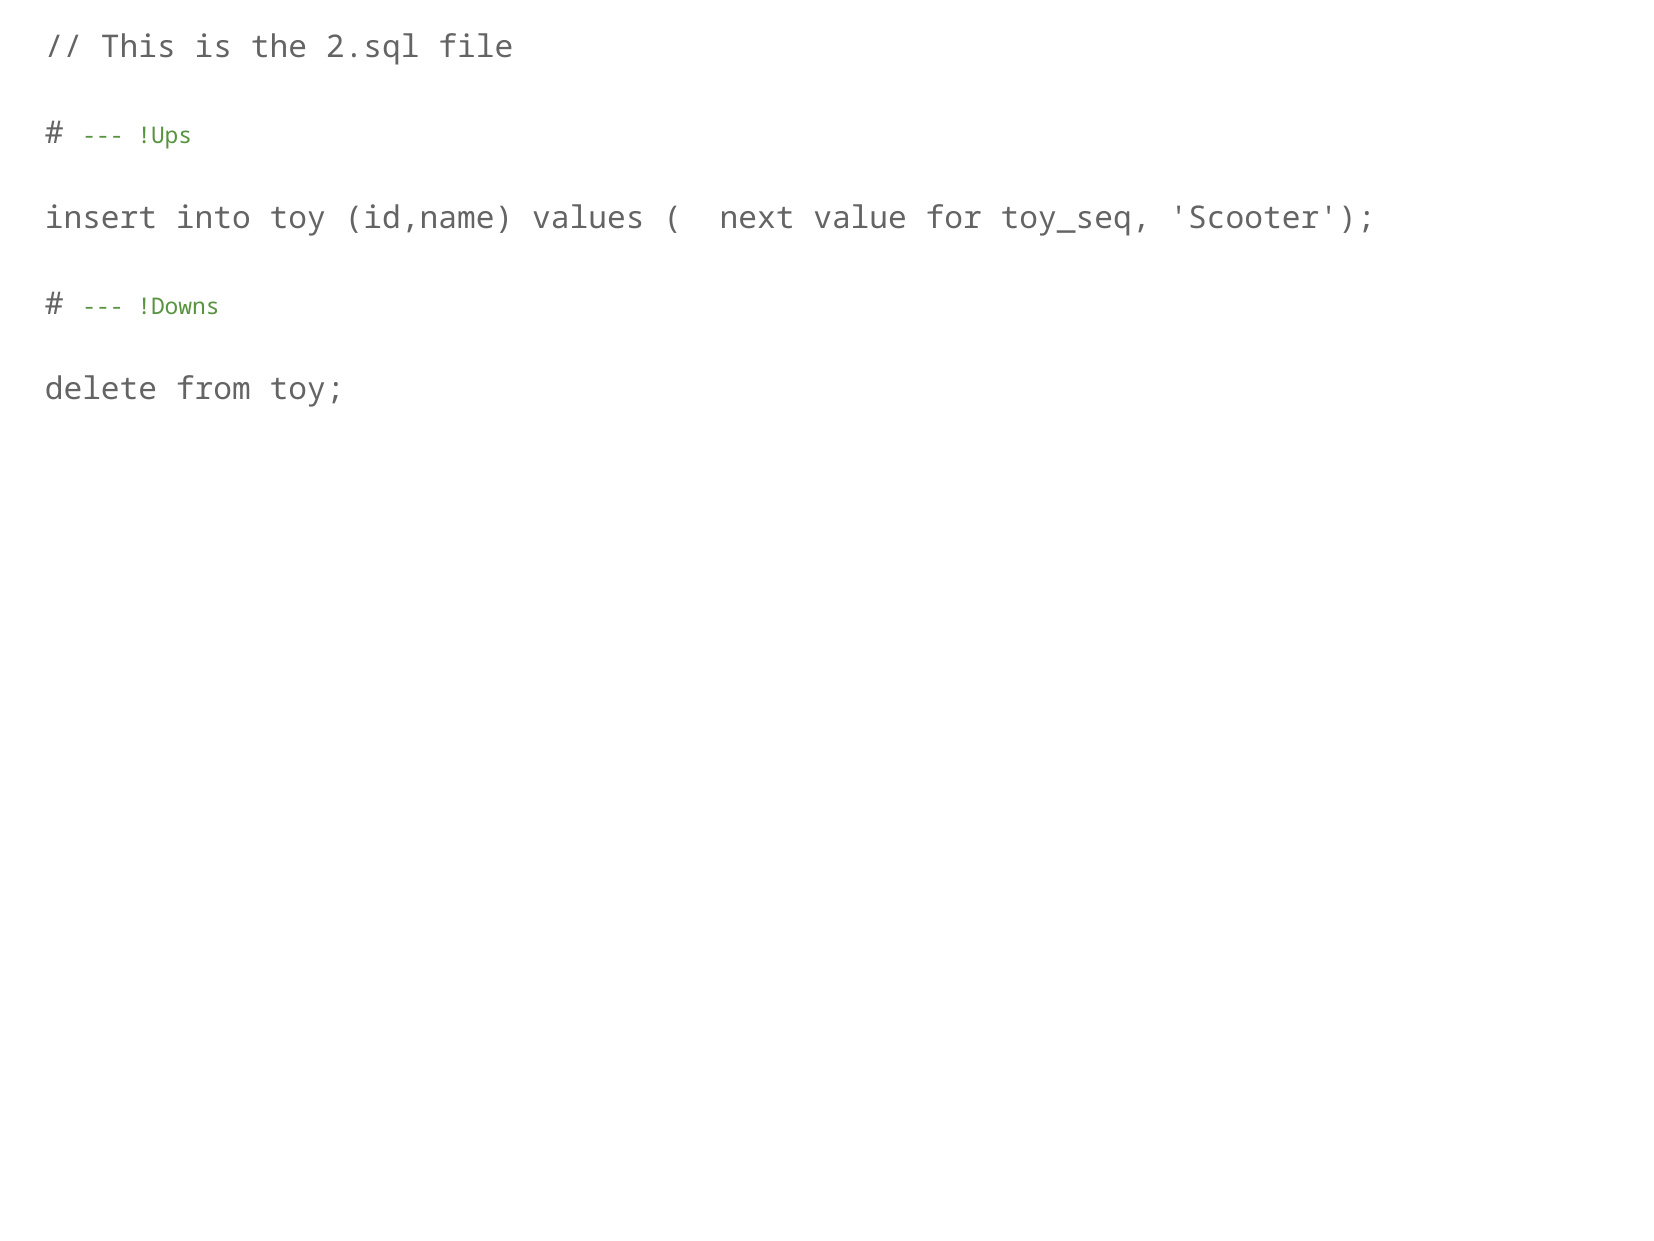

// This is the 2.sql file
# --- !Ups
insert into toy (id,name) values ( next value for toy_seq, 'Scooter');
# --- !Downs
delete from toy;
#